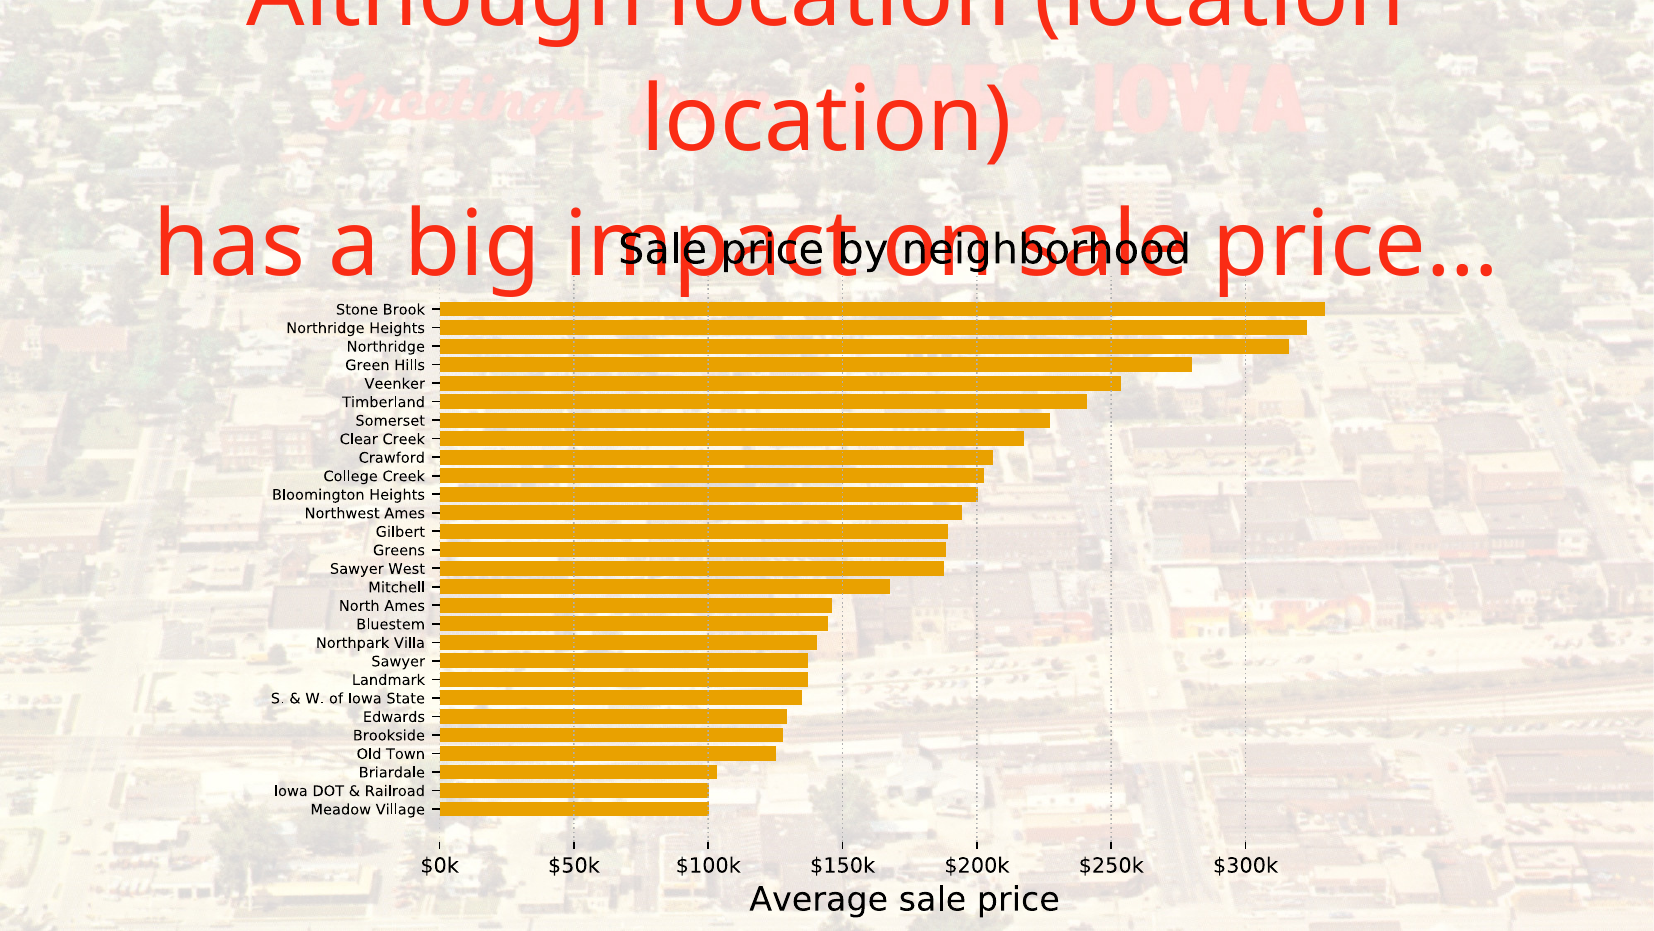

# Although location (location location) has a big impact on sale price…